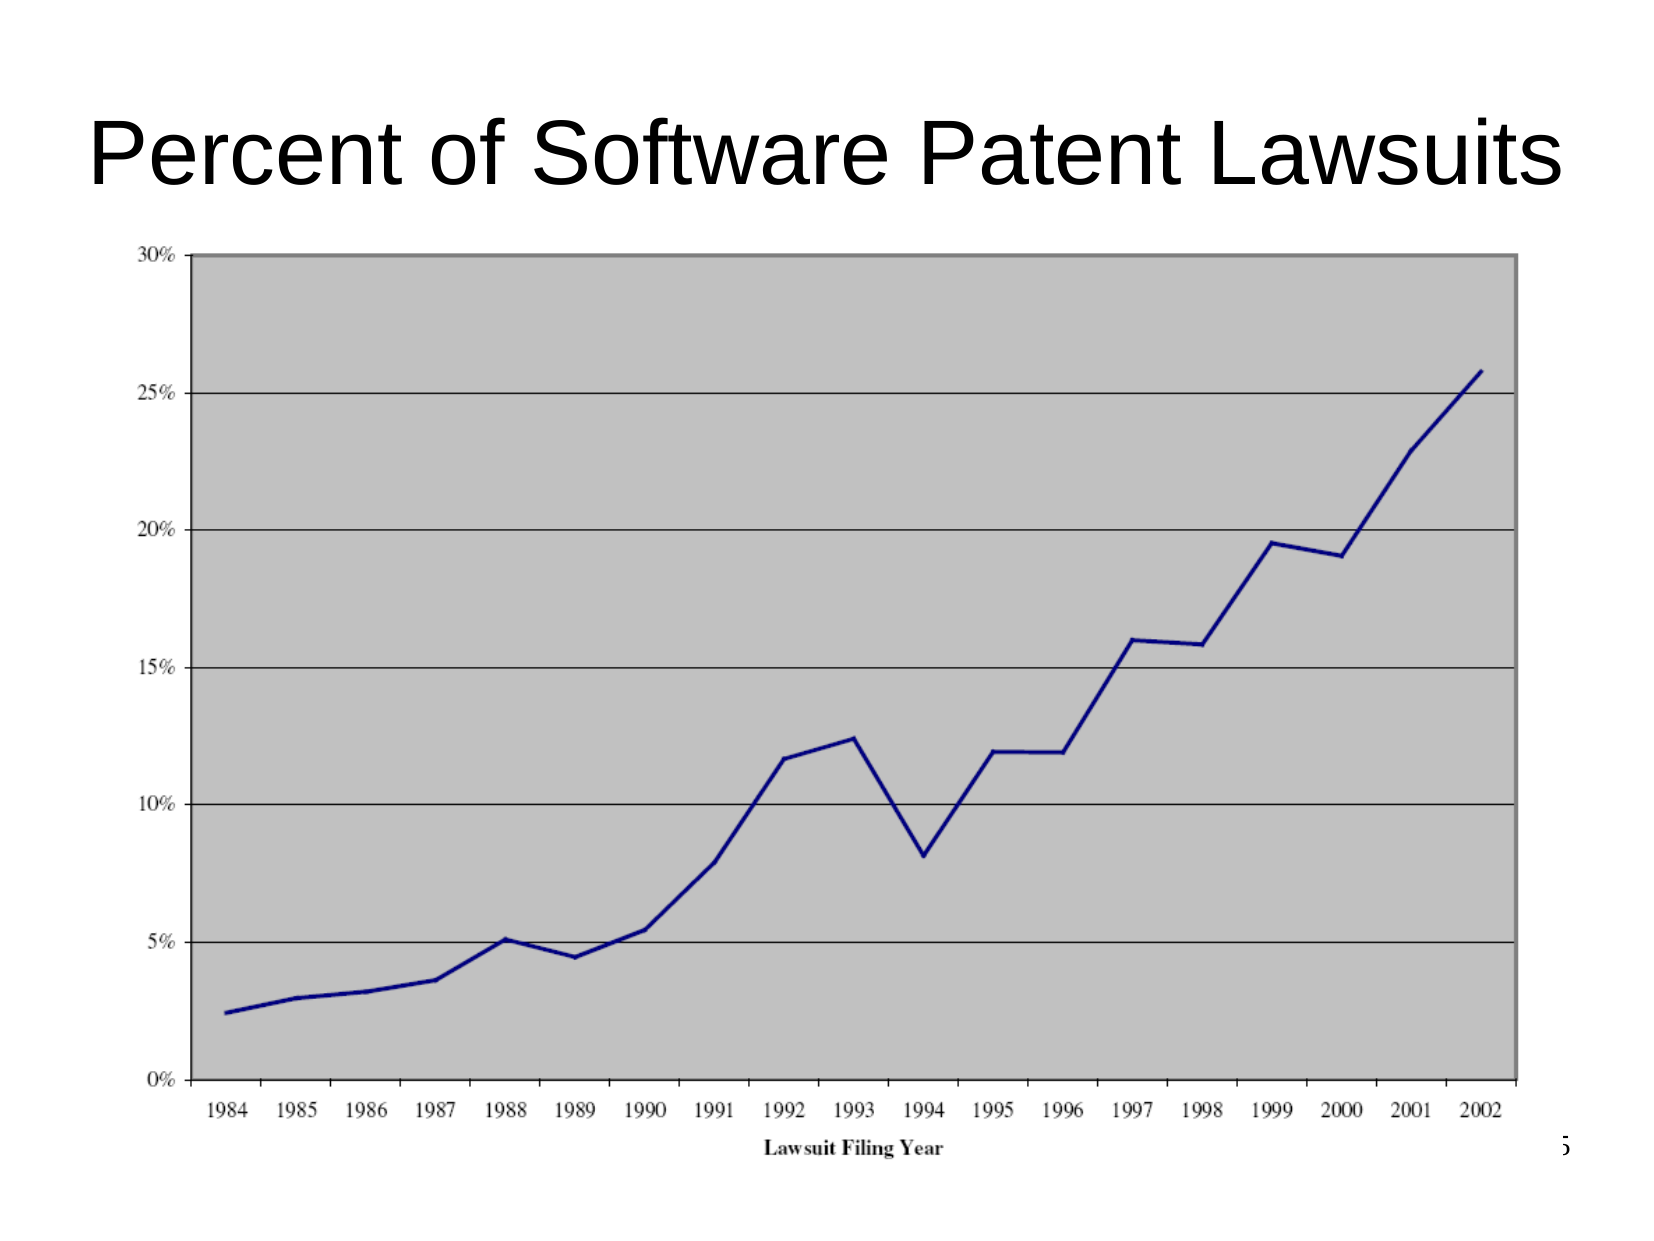

# Percent of Software Patent Lawsuits
115